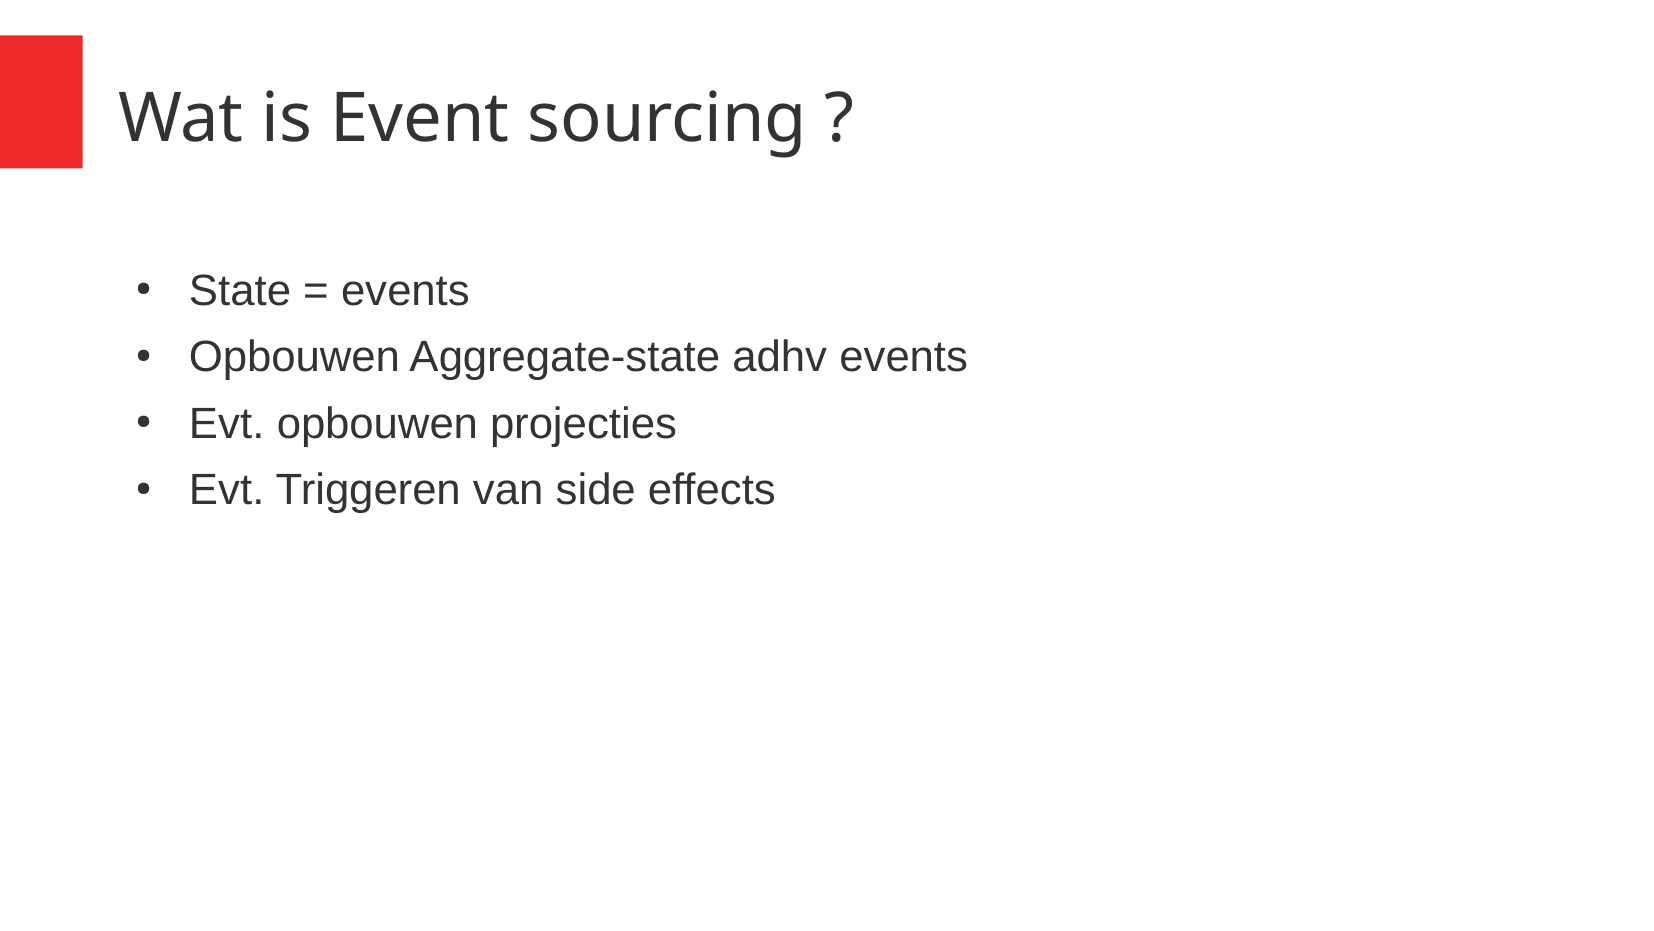

# Wat is Event sourcing ?
State = events
Opbouwen Aggregate-state adhv events
Evt. opbouwen projecties
Evt. Triggeren van side effects